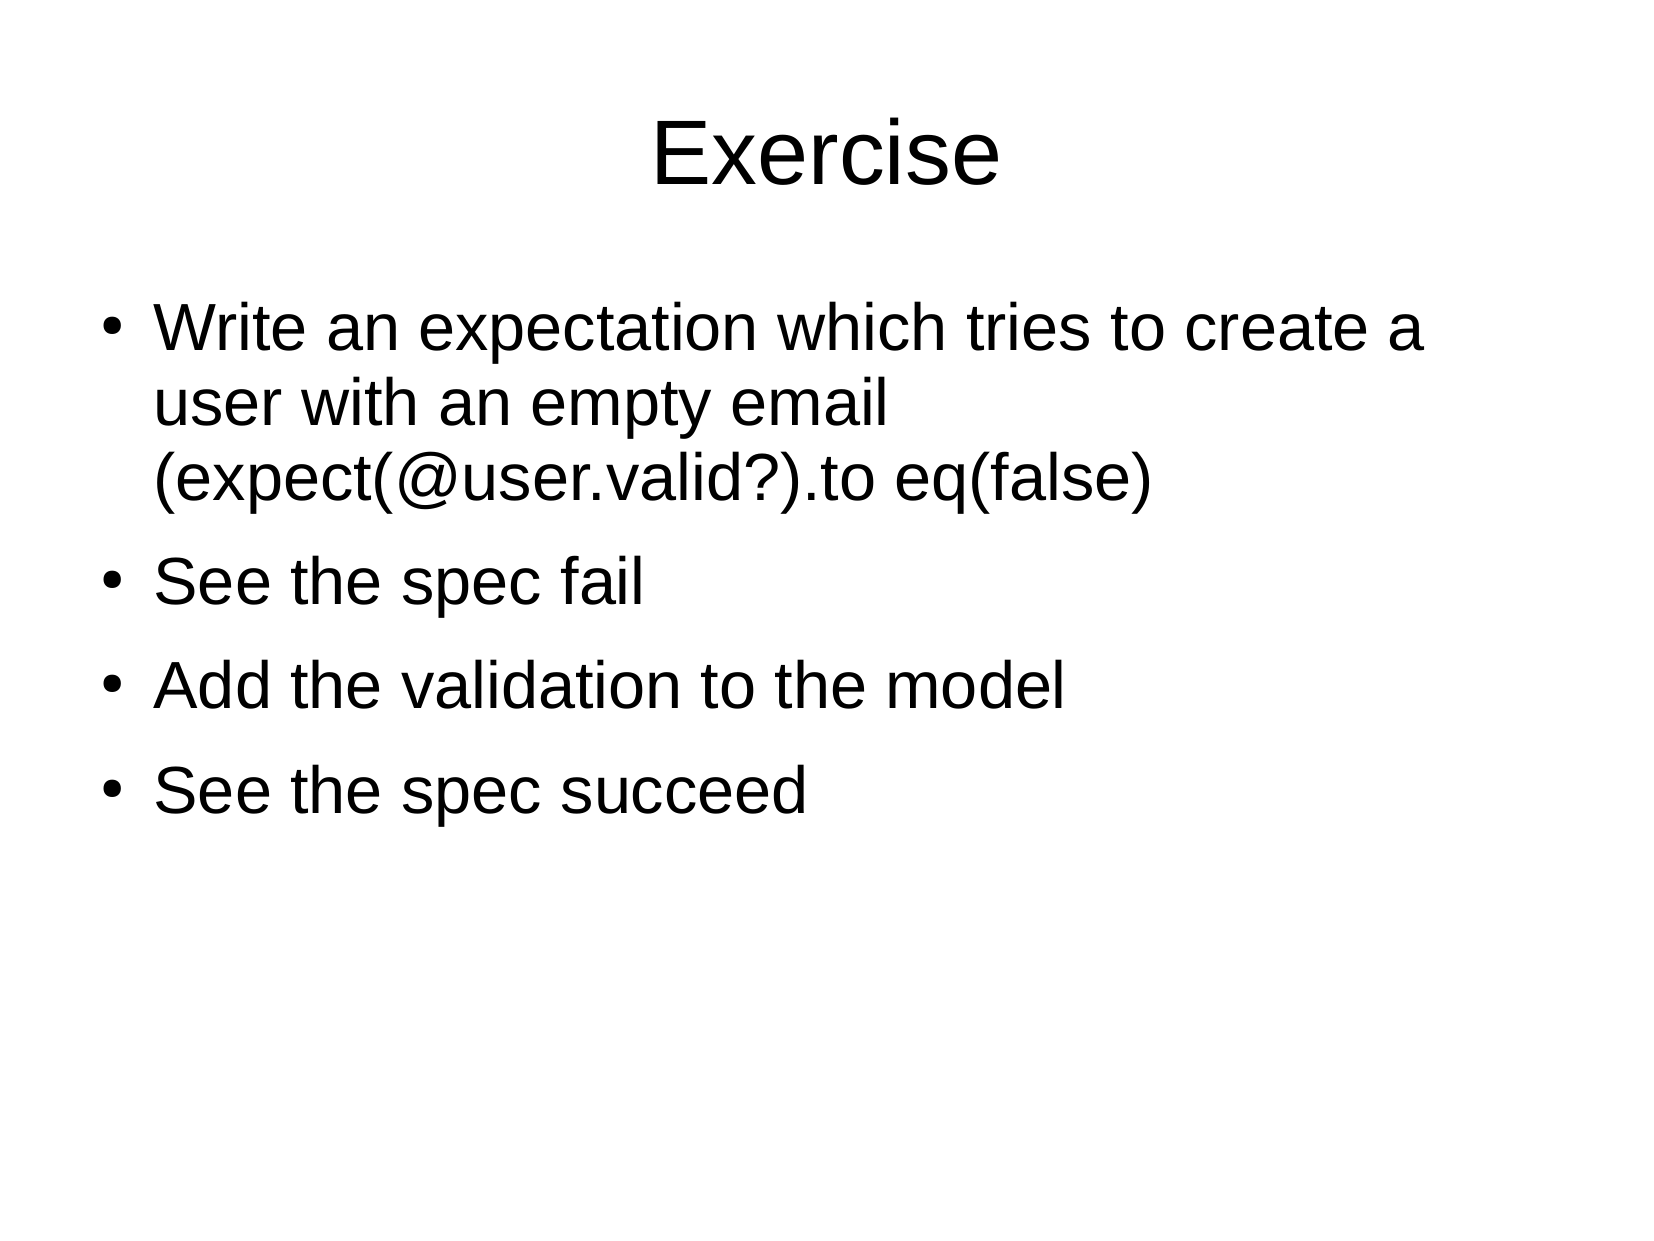

# Exercise
Write an expectation which tries to create a user with an empty email (expect(@user.valid?).to eq(false)
See the spec fail
Add the validation to the model
See the spec succeed